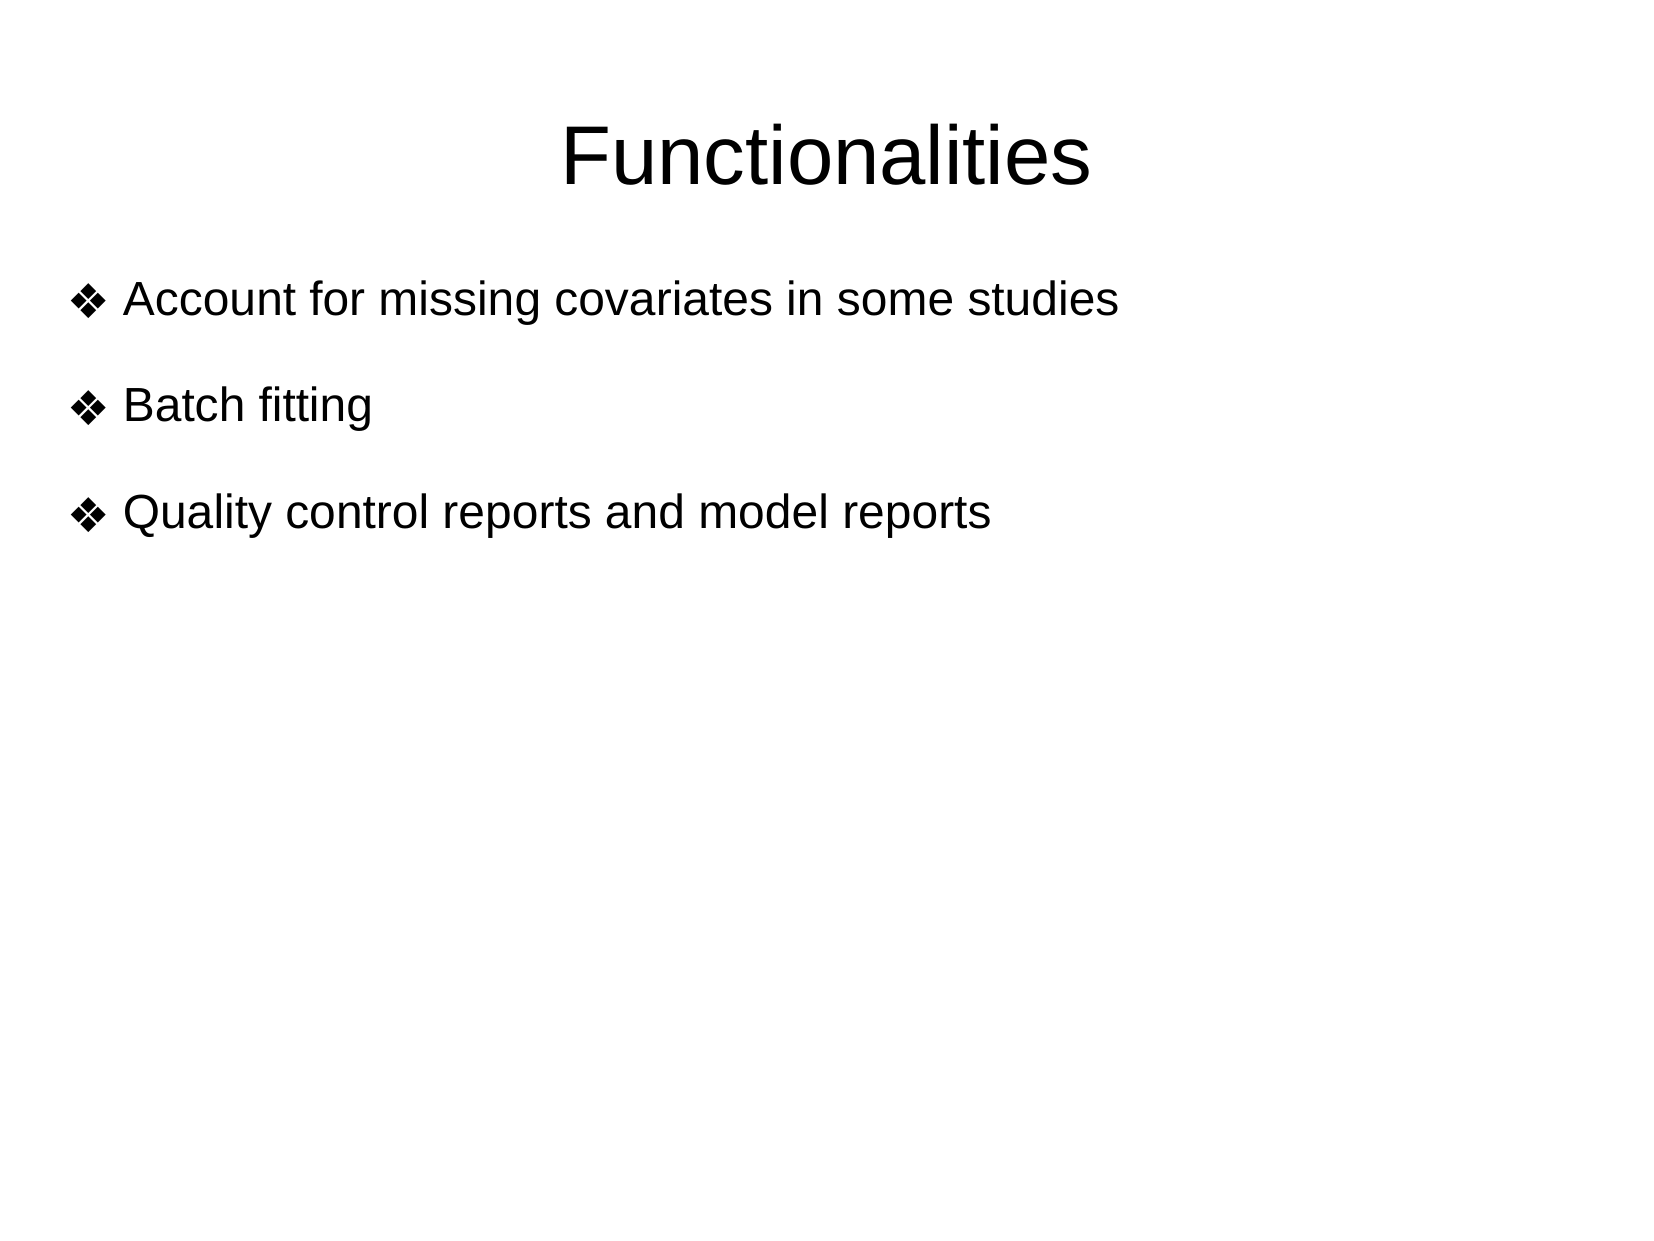

# Functionalities
 Account for missing covariates in some studies
 Batch fitting
 Quality control reports and model reports